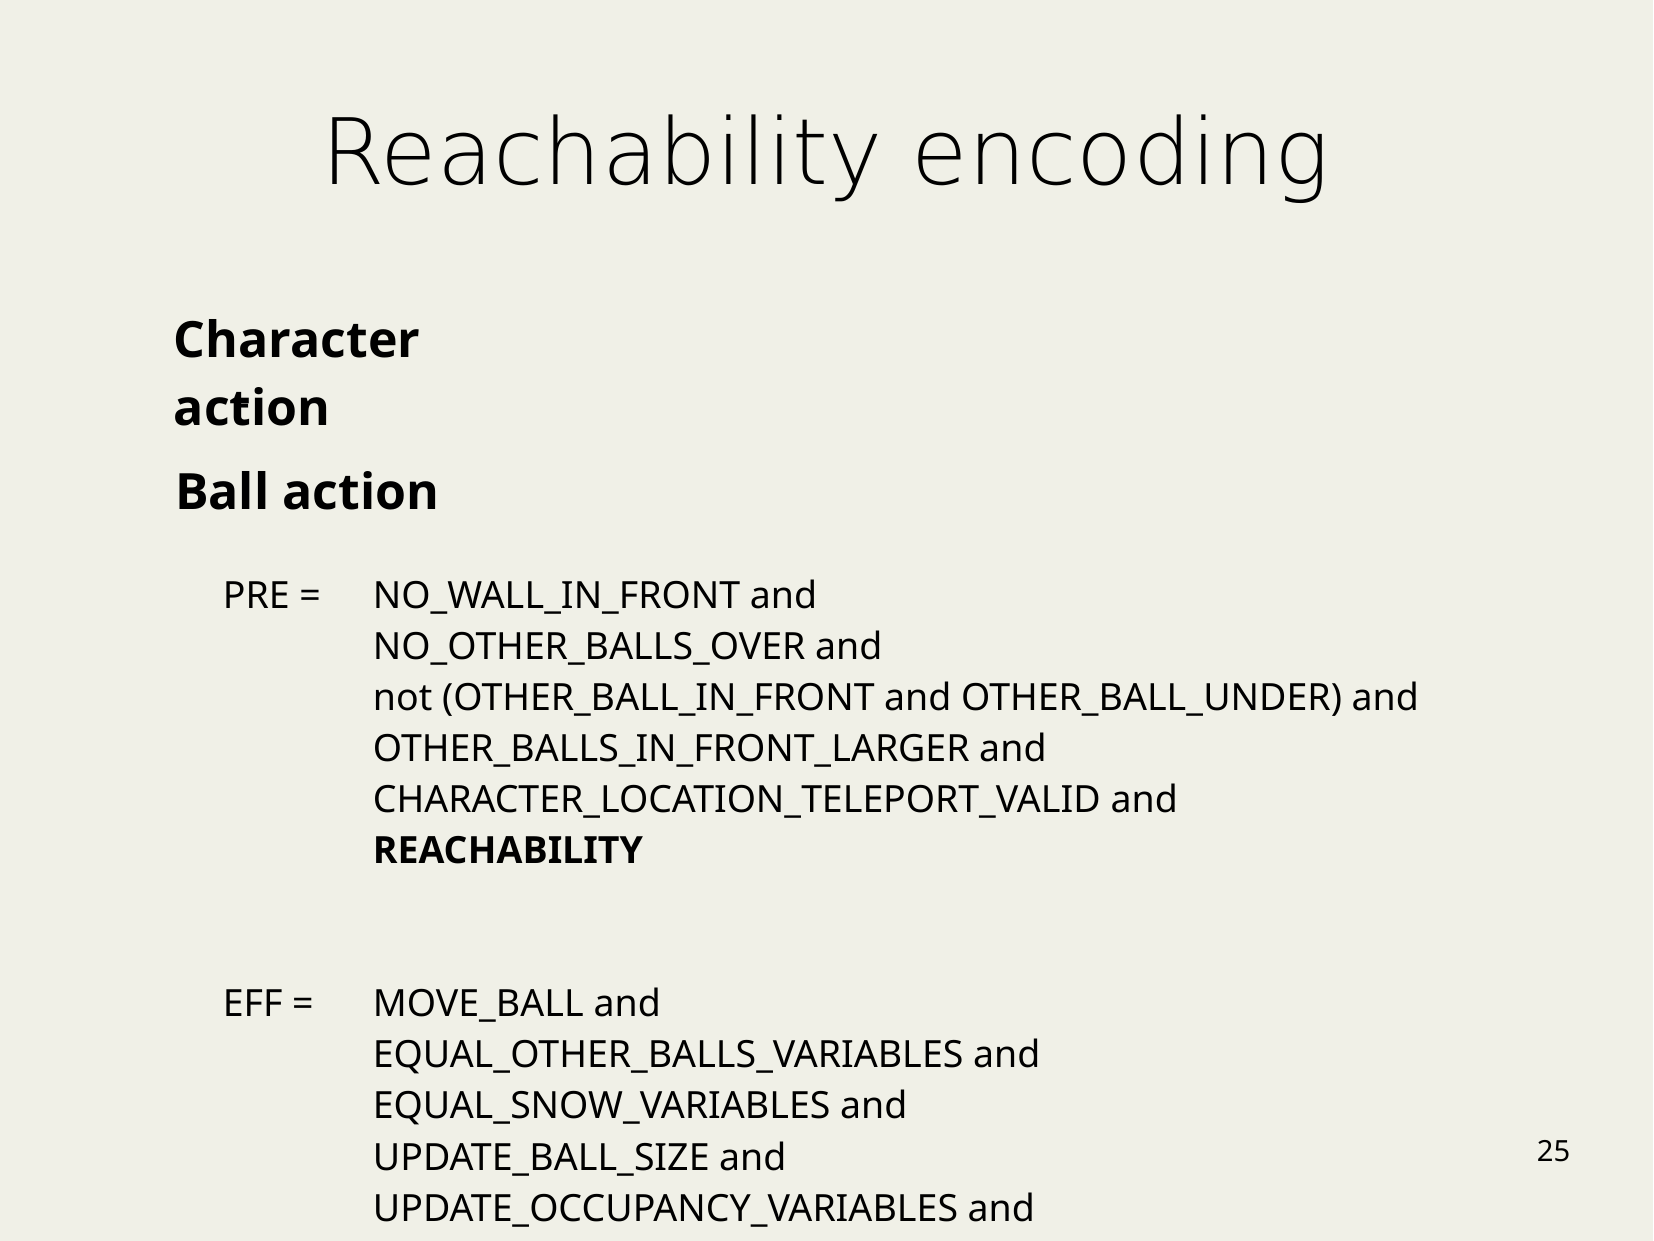

# Reachability encoding
Character action
-
Ball action
PRE = 	NO_WALL_IN_FRONT and
		NO_OTHER_BALLS_OVER and
		not (OTHER_BALL_IN_FRONT and OTHER_BALL_UNDER) and
		OTHER_BALLS_IN_FRONT_LARGER and
		CHARACTER_LOCATION_TELEPORT_VALID and
		REACHABILITY
EFF =	MOVE_BALL and
		EQUAL_OTHER_BALLS_VARIABLES and
		EQUAL_SNOW_VARIABLES and
		UPDATE_BALL_SIZE and
		UPDATE_OCCUPANCY_VARIABLES and
		INVARIANT_BALL_SIZES
25